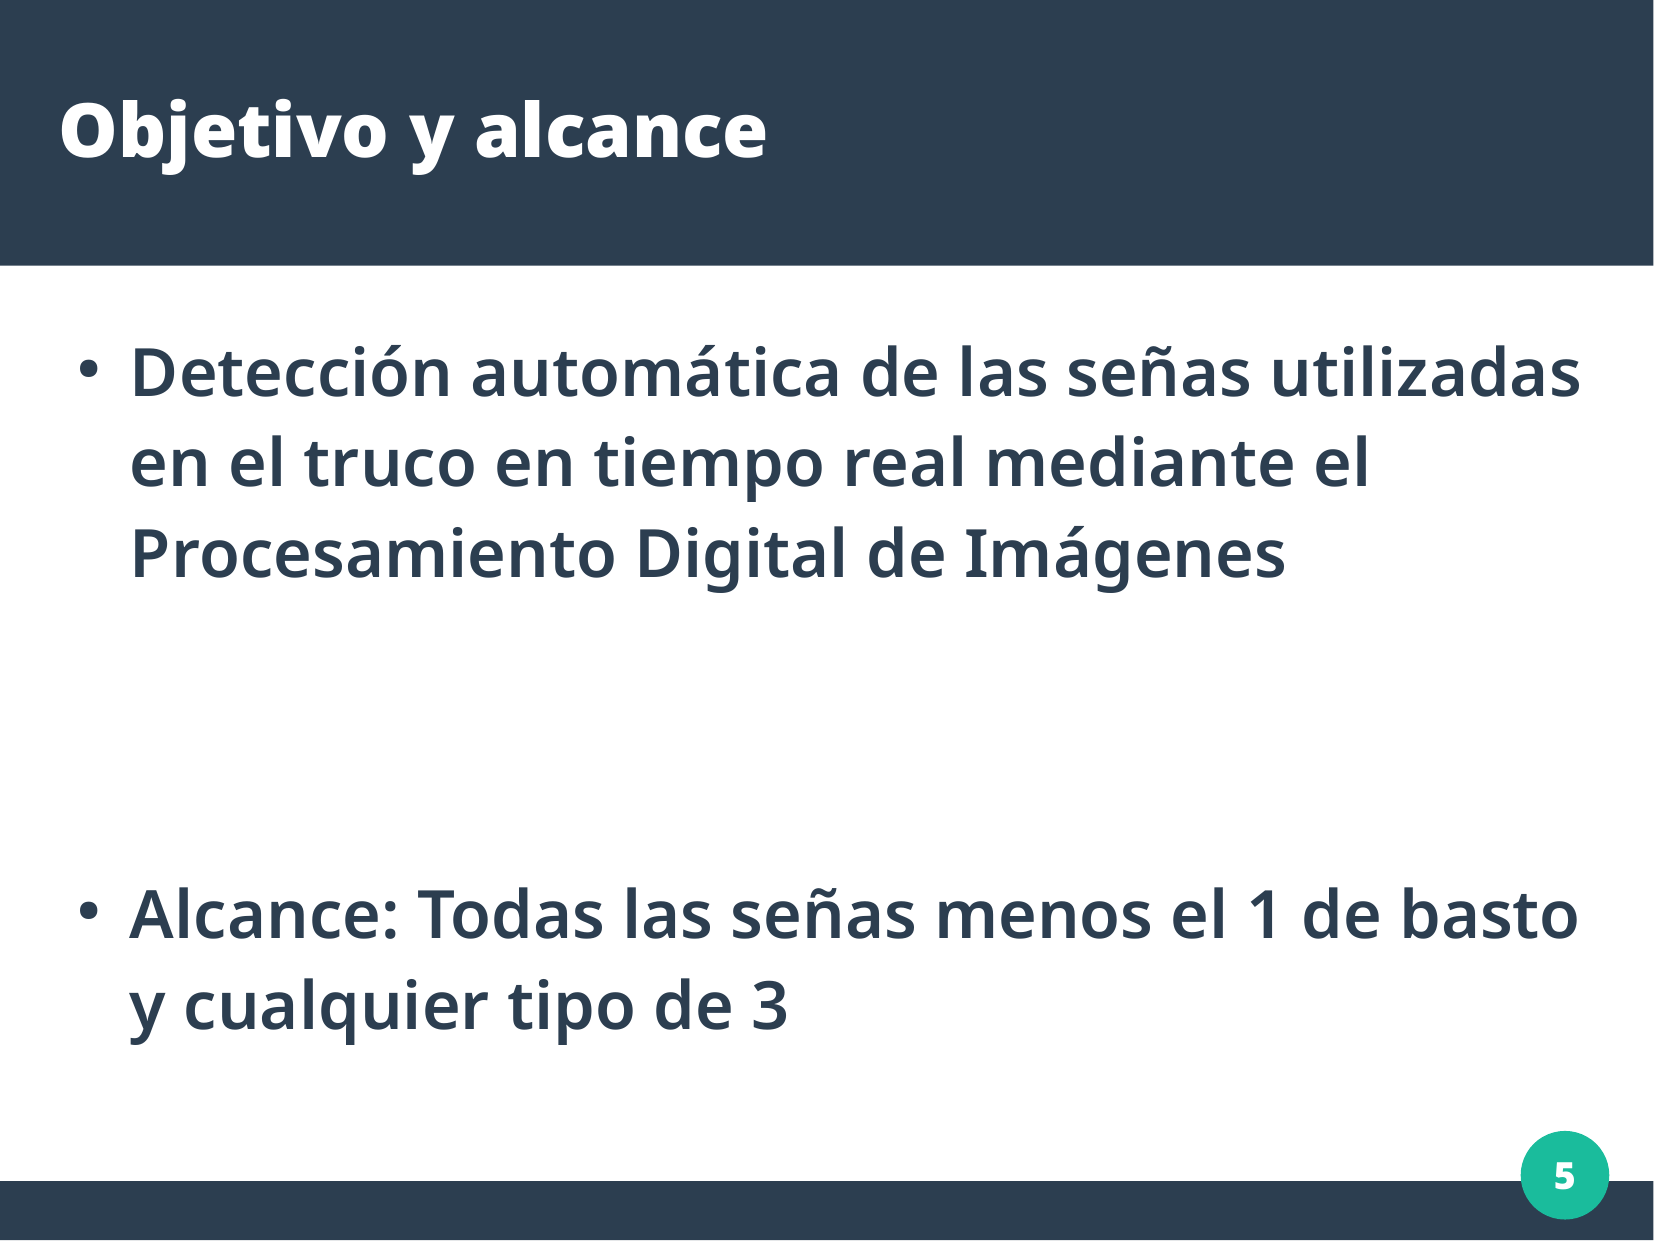

# Objetivo y alcance
Detección automática de las señas utilizadas en el truco en tiempo real mediante el Procesamiento Digital de Imágenes
Alcance: Todas las señas menos el 1 de basto y cualquier tipo de 3
5